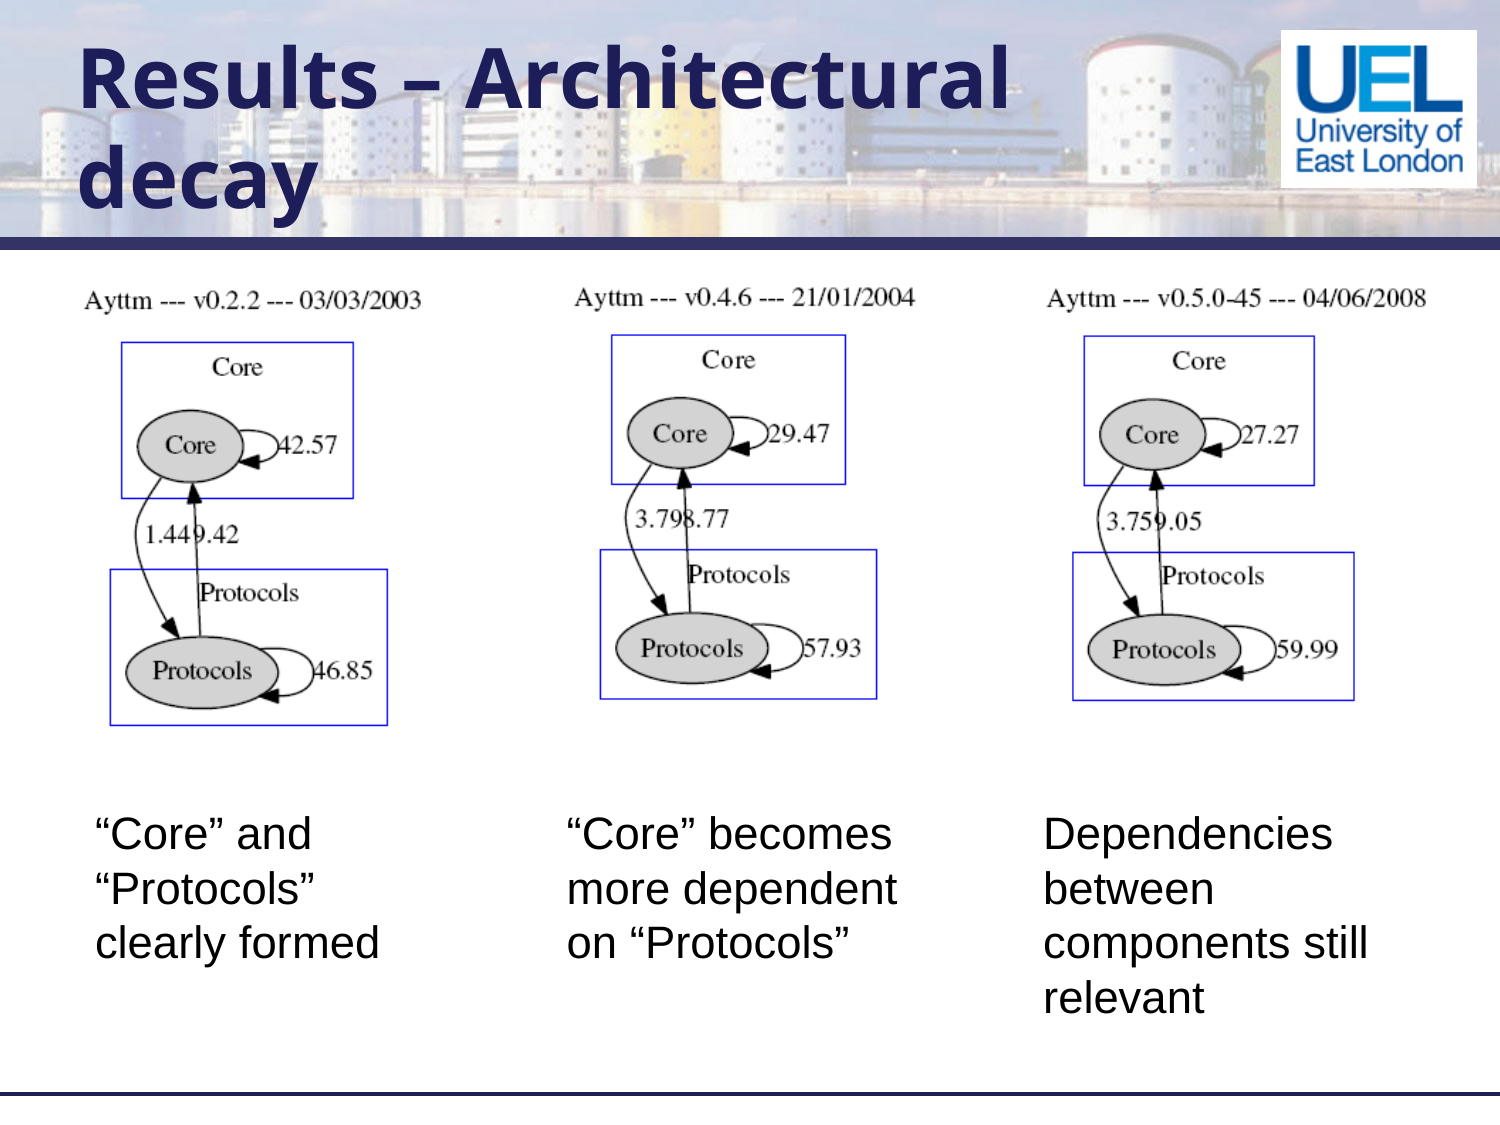

# Results – Architectural decay
“Core” and “Protocols”
clearly formed
“Core” becomes more dependent on “Protocols”
Dependencies between components still relevant